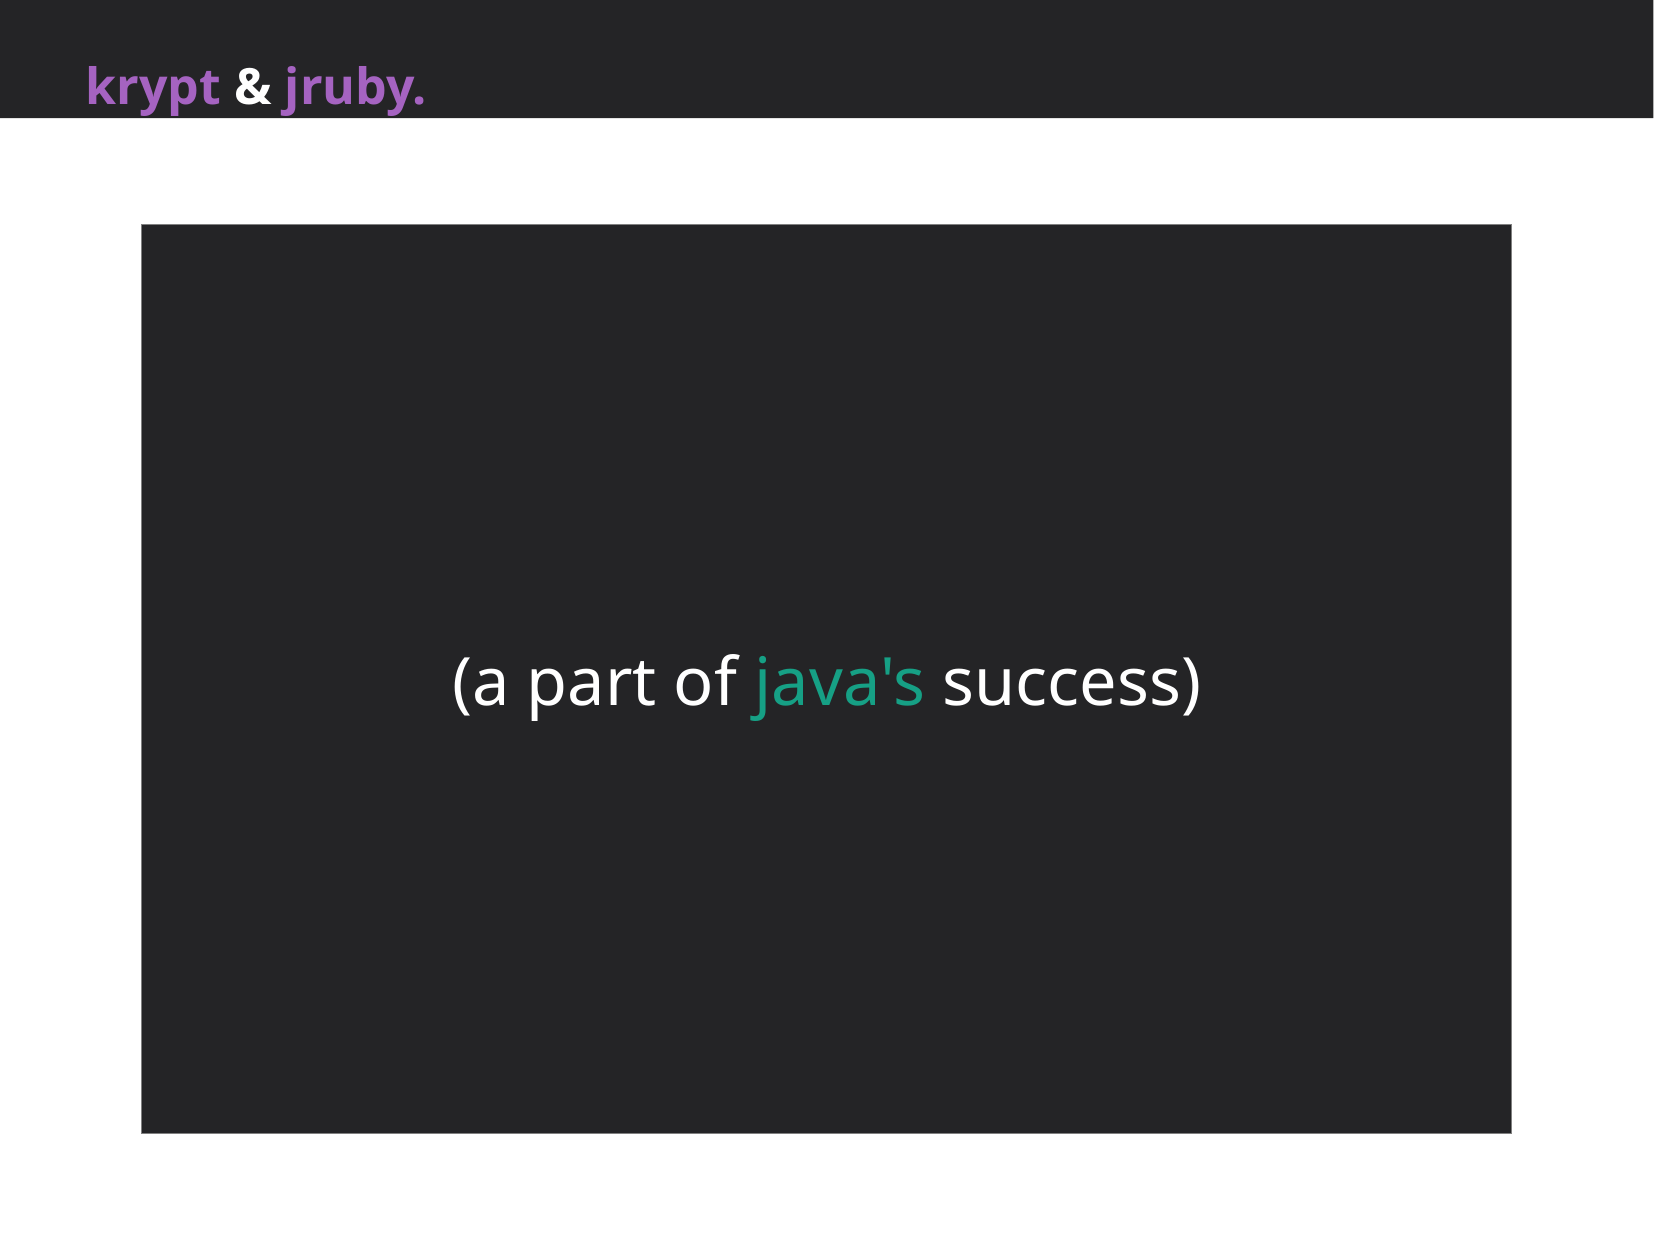

krypt & jruby.
(a part of java's success)